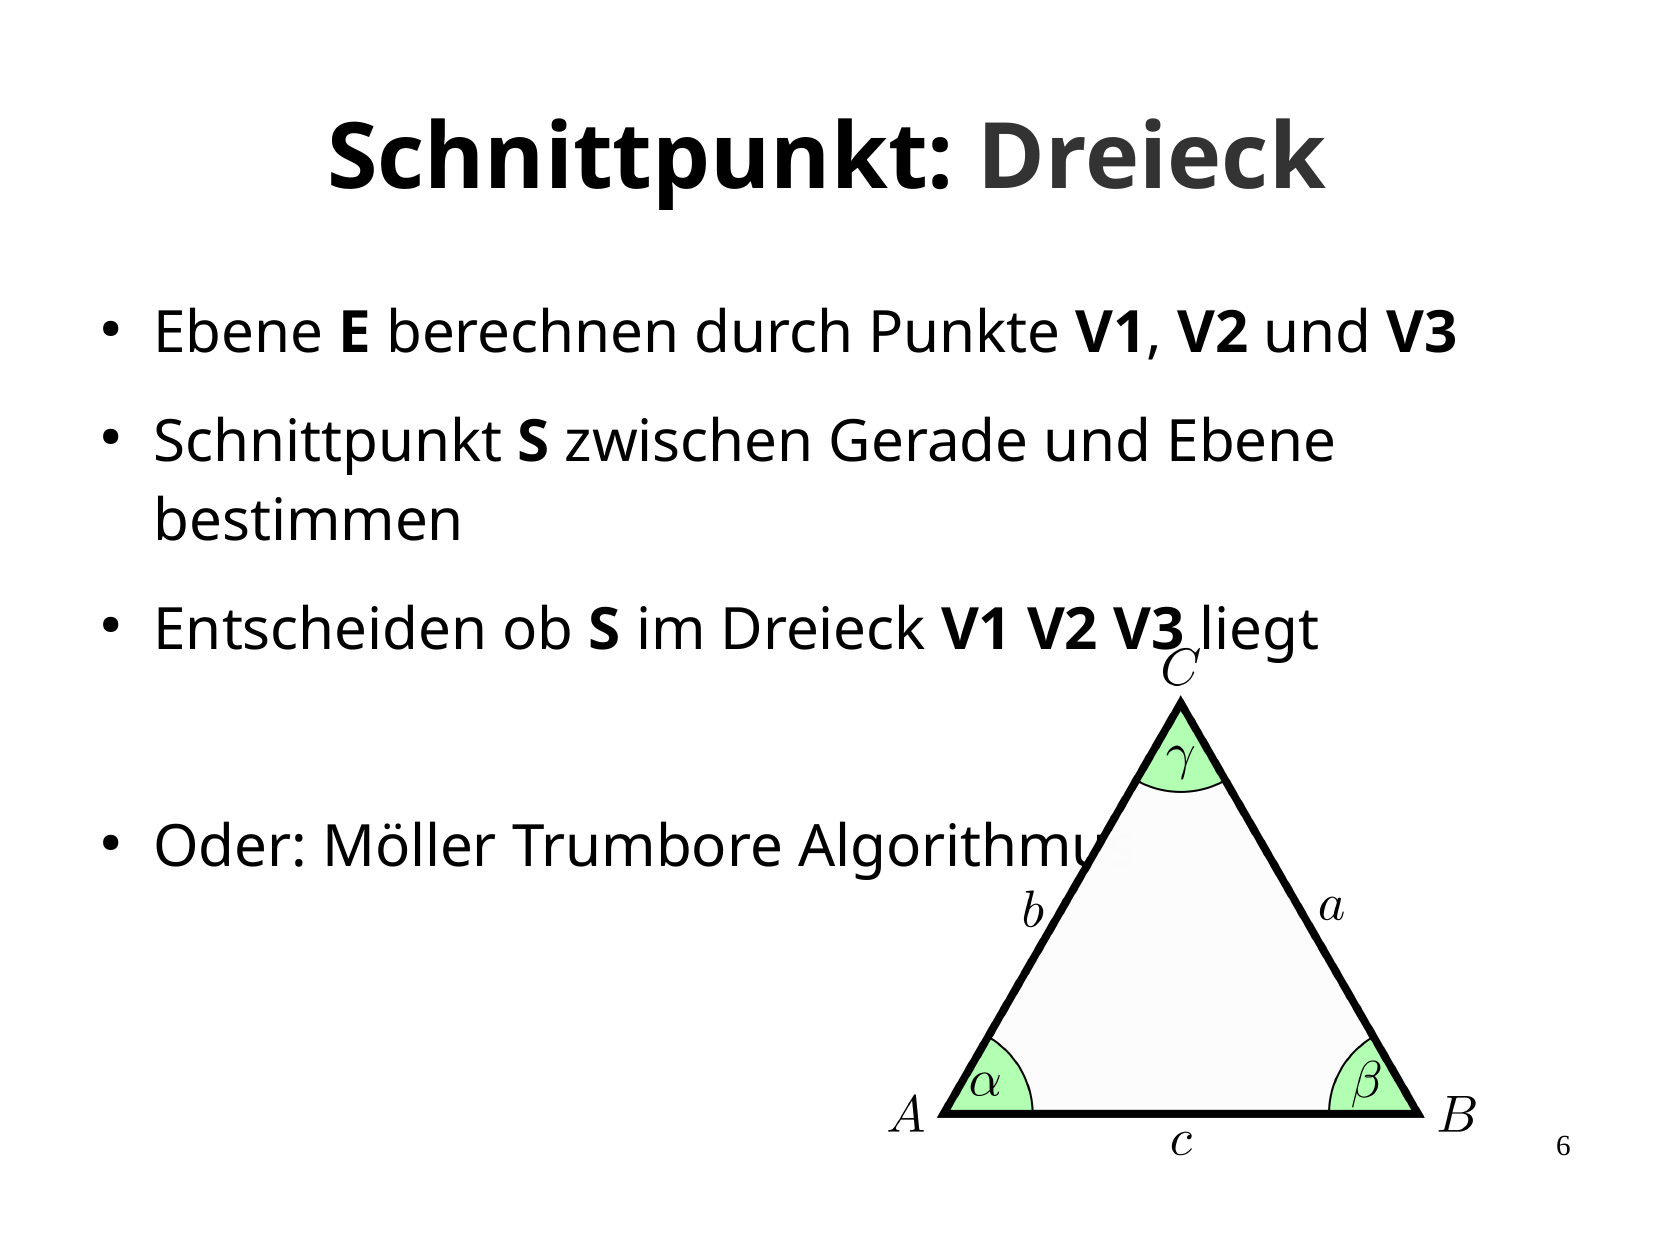

# Schnittpunkt: Dreieck
Ebene E berechnen durch Punkte V1, V2 und V3
Schnittpunkt S zwischen Gerade und Ebene bestimmen
Entscheiden ob S im Dreieck V1 V2 V3 liegt
Oder: Möller Trumbore Algorithmus
6